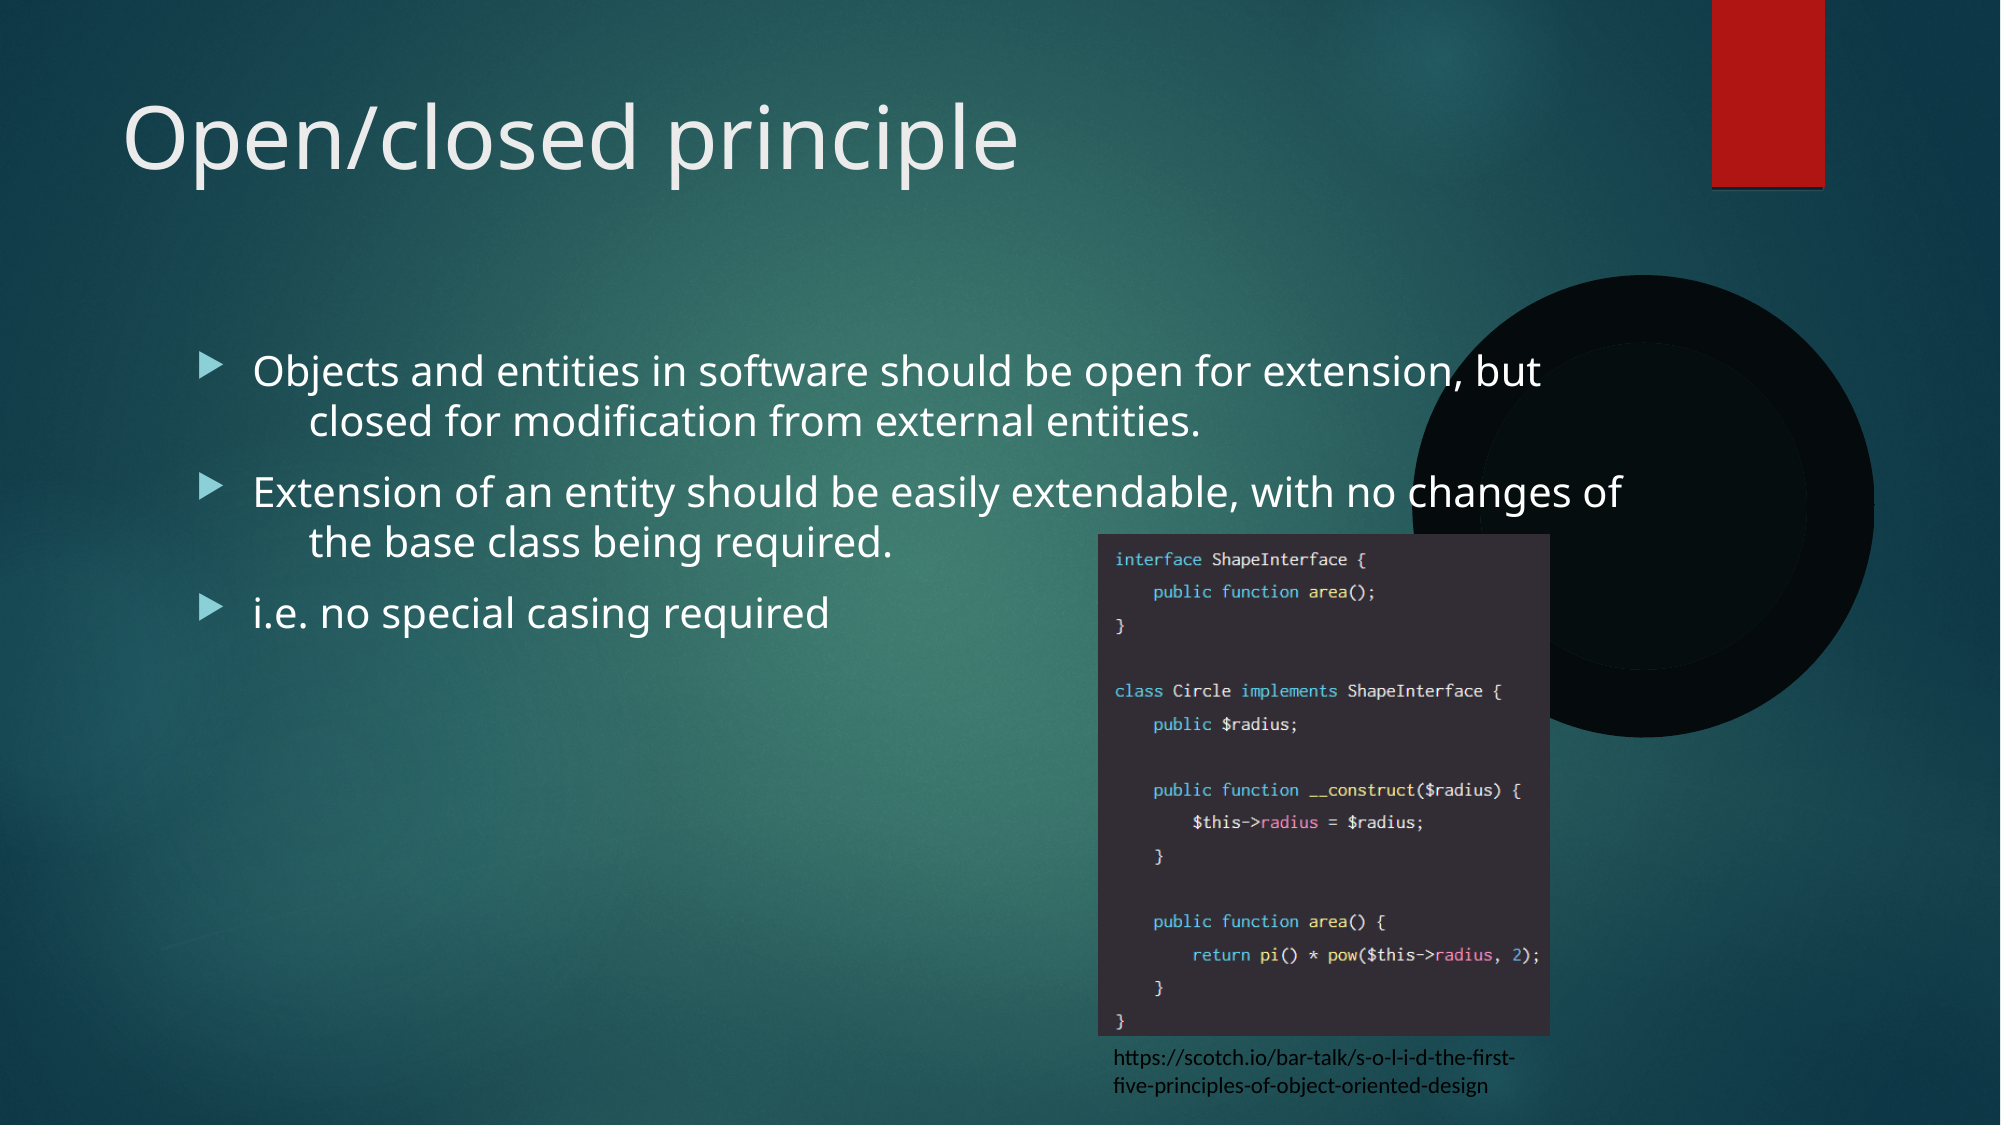

# Open/closed principle
Objects and entities in software should be open for extension, but closed for modification from external entities.
Extension of an entity should be easily extendable, with no changes of the base class being required.
i.e. no special casing required
https://scotch.io/bar-talk/s-o-l-i-d-the-first-five-principles-of-object-oriented-design